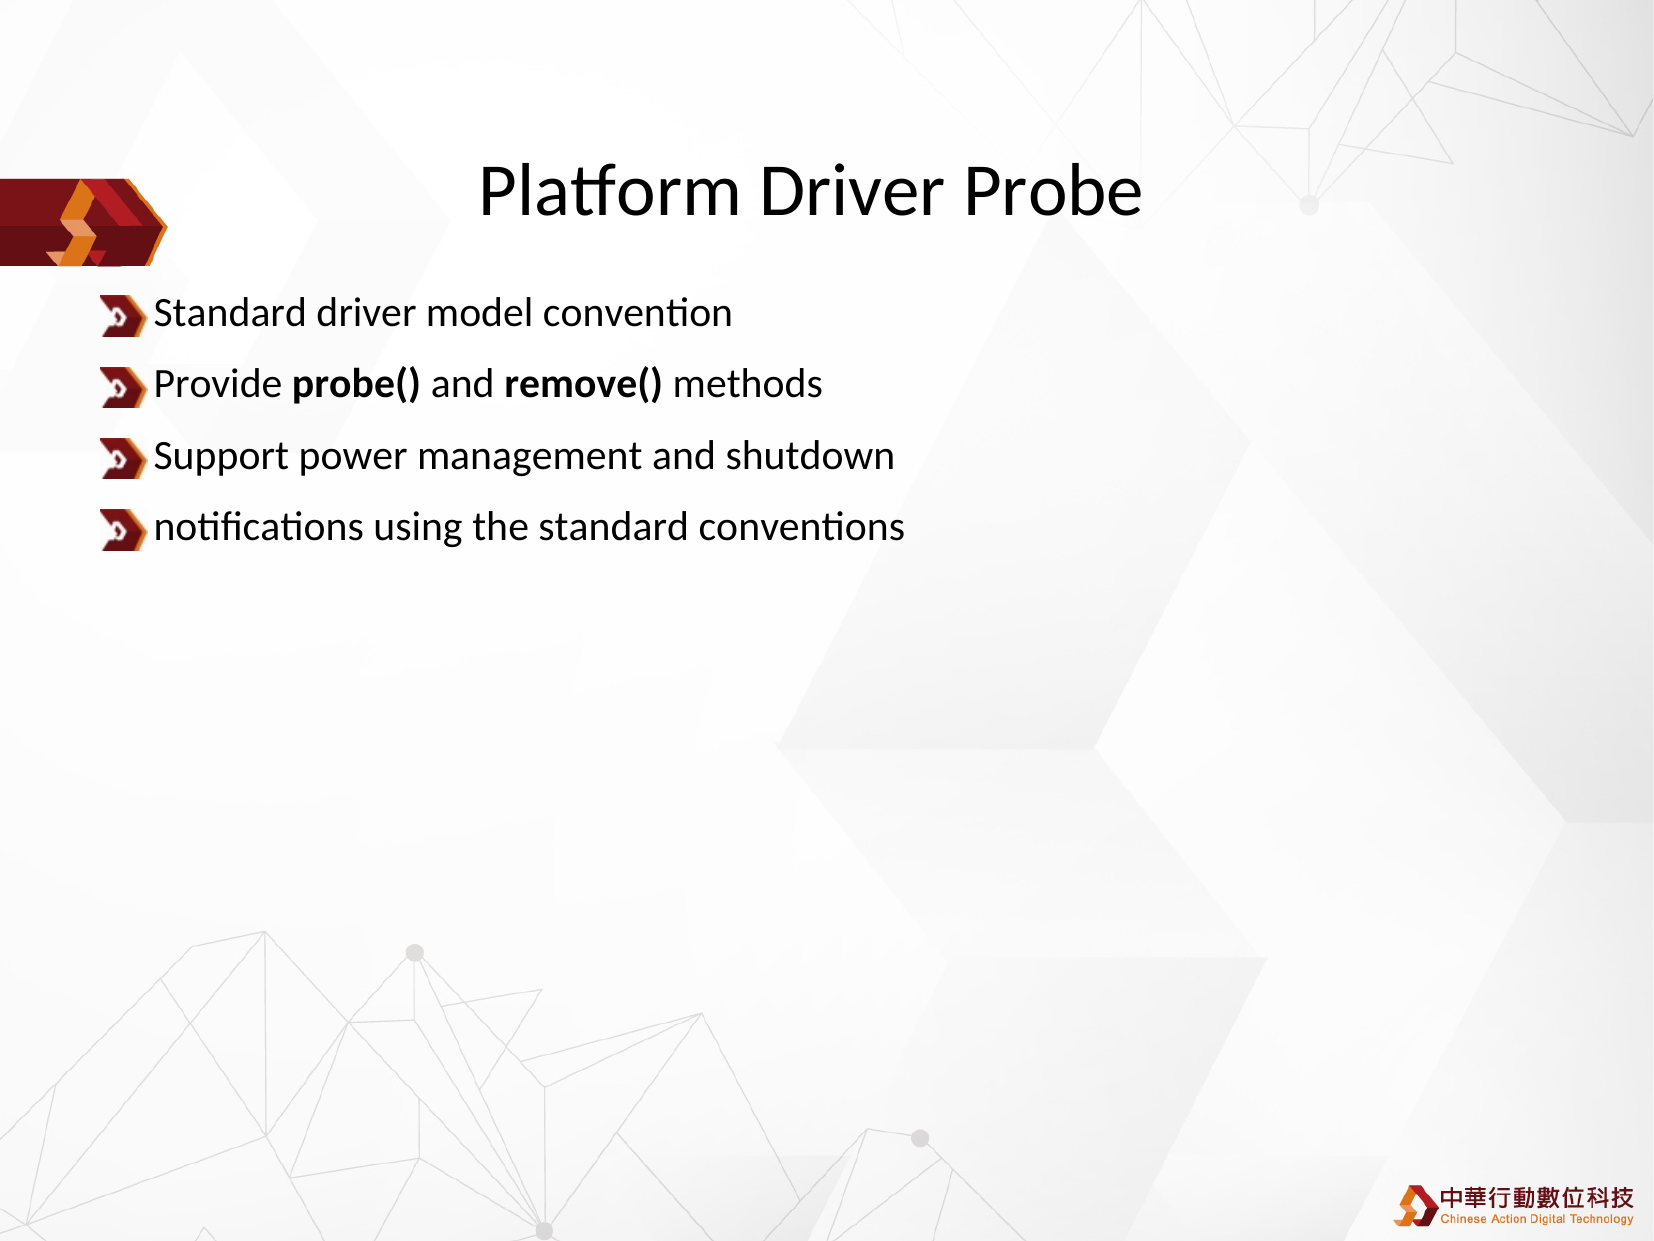

# Platform Driver Probe
Standard driver model convention
Provide probe() and remove() methods
Support power management and shutdown
notifications using the standard conventions